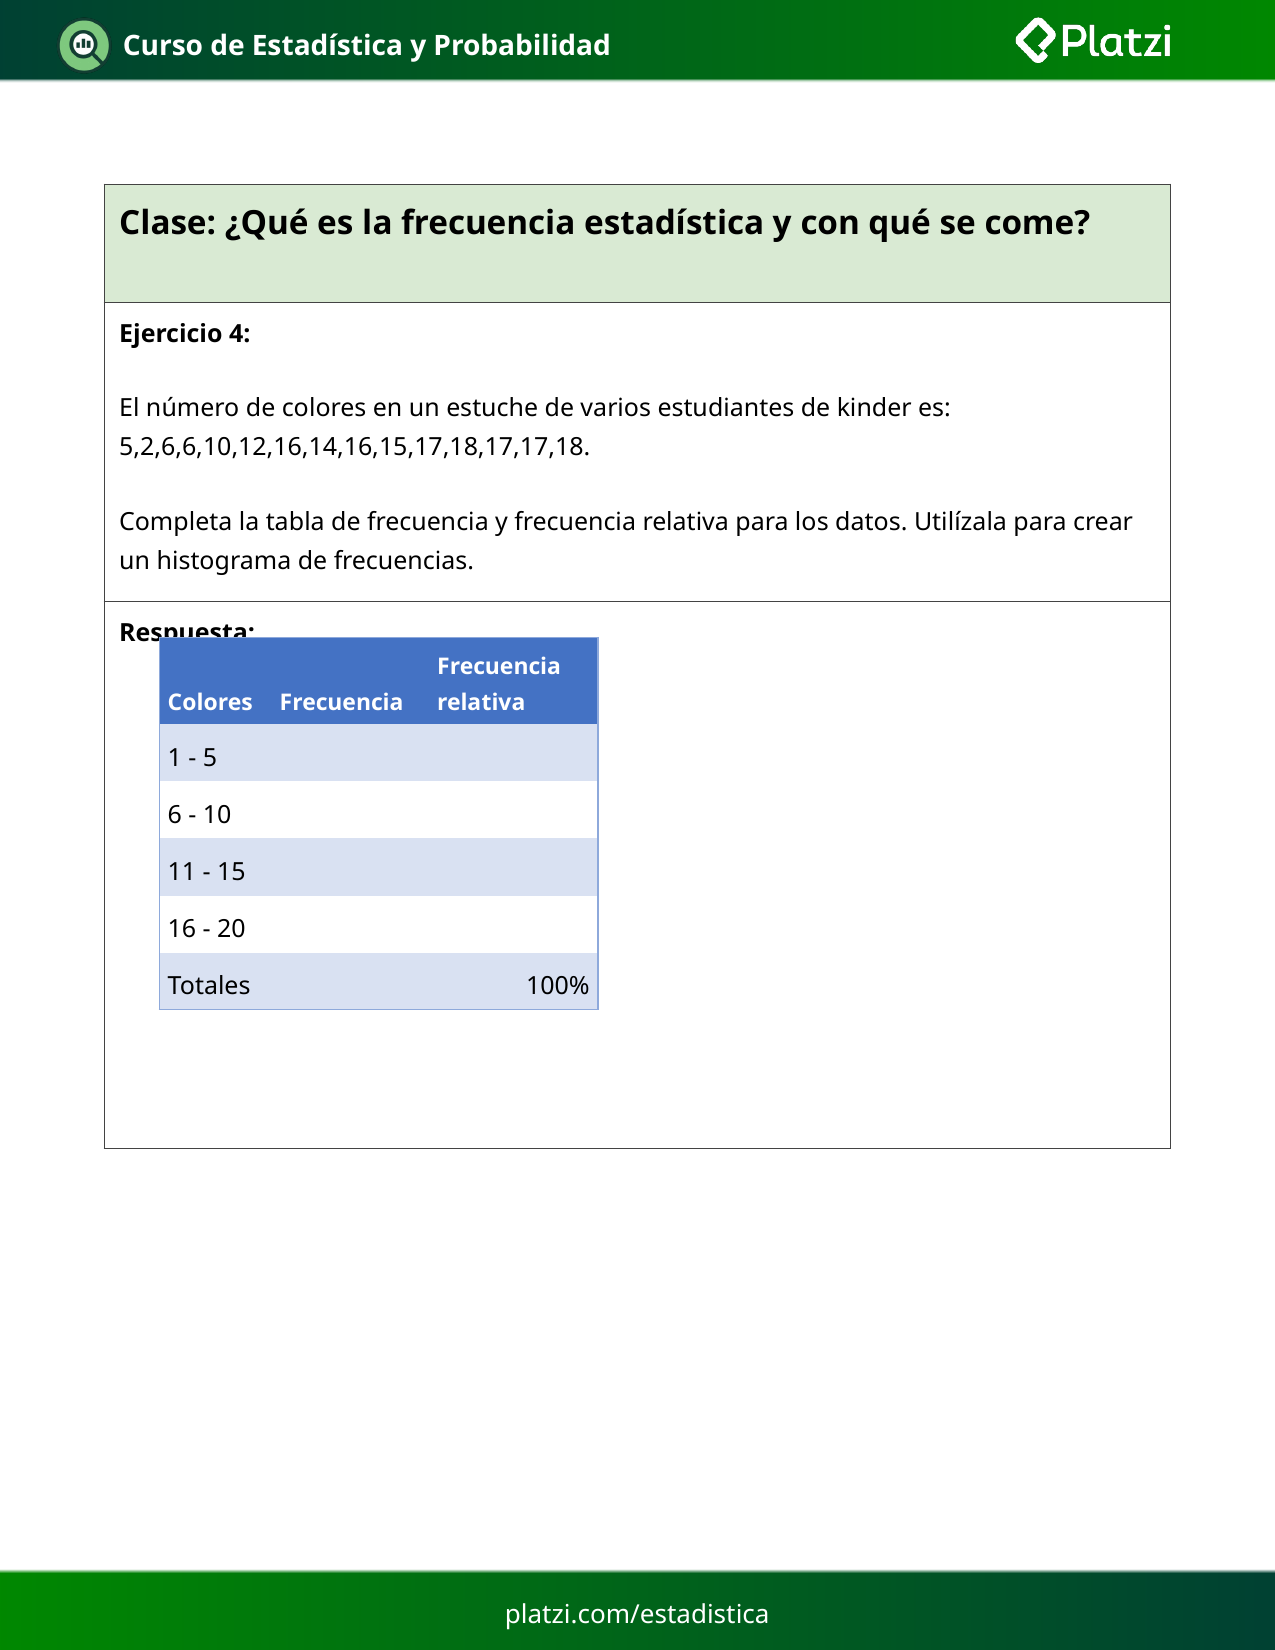

Curso de Estadística y Probabilidad
| Clase: ¿Qué es la frecuencia estadística y con qué se come? |
| --- |
| Ejercicio 4: El número de colores en un estuche de varios estudiantes de kinder es: 5,2,6,6,10,12,16,14,16,15,17,18,17,17,18. Completa la tabla de frecuencia y frecuencia relativa para los datos. Utilízala para crear un histograma de frecuencias. |
| Respuesta: |
| Colores | Frecuencia | Frecuencia relativa |
| --- | --- | --- |
| 1 - 5 | | |
| 6 - 10 | | |
| 11 - 15 | | |
| 16 - 20 | | |
| Totales | | 100% |
# platzi.com/estadistica